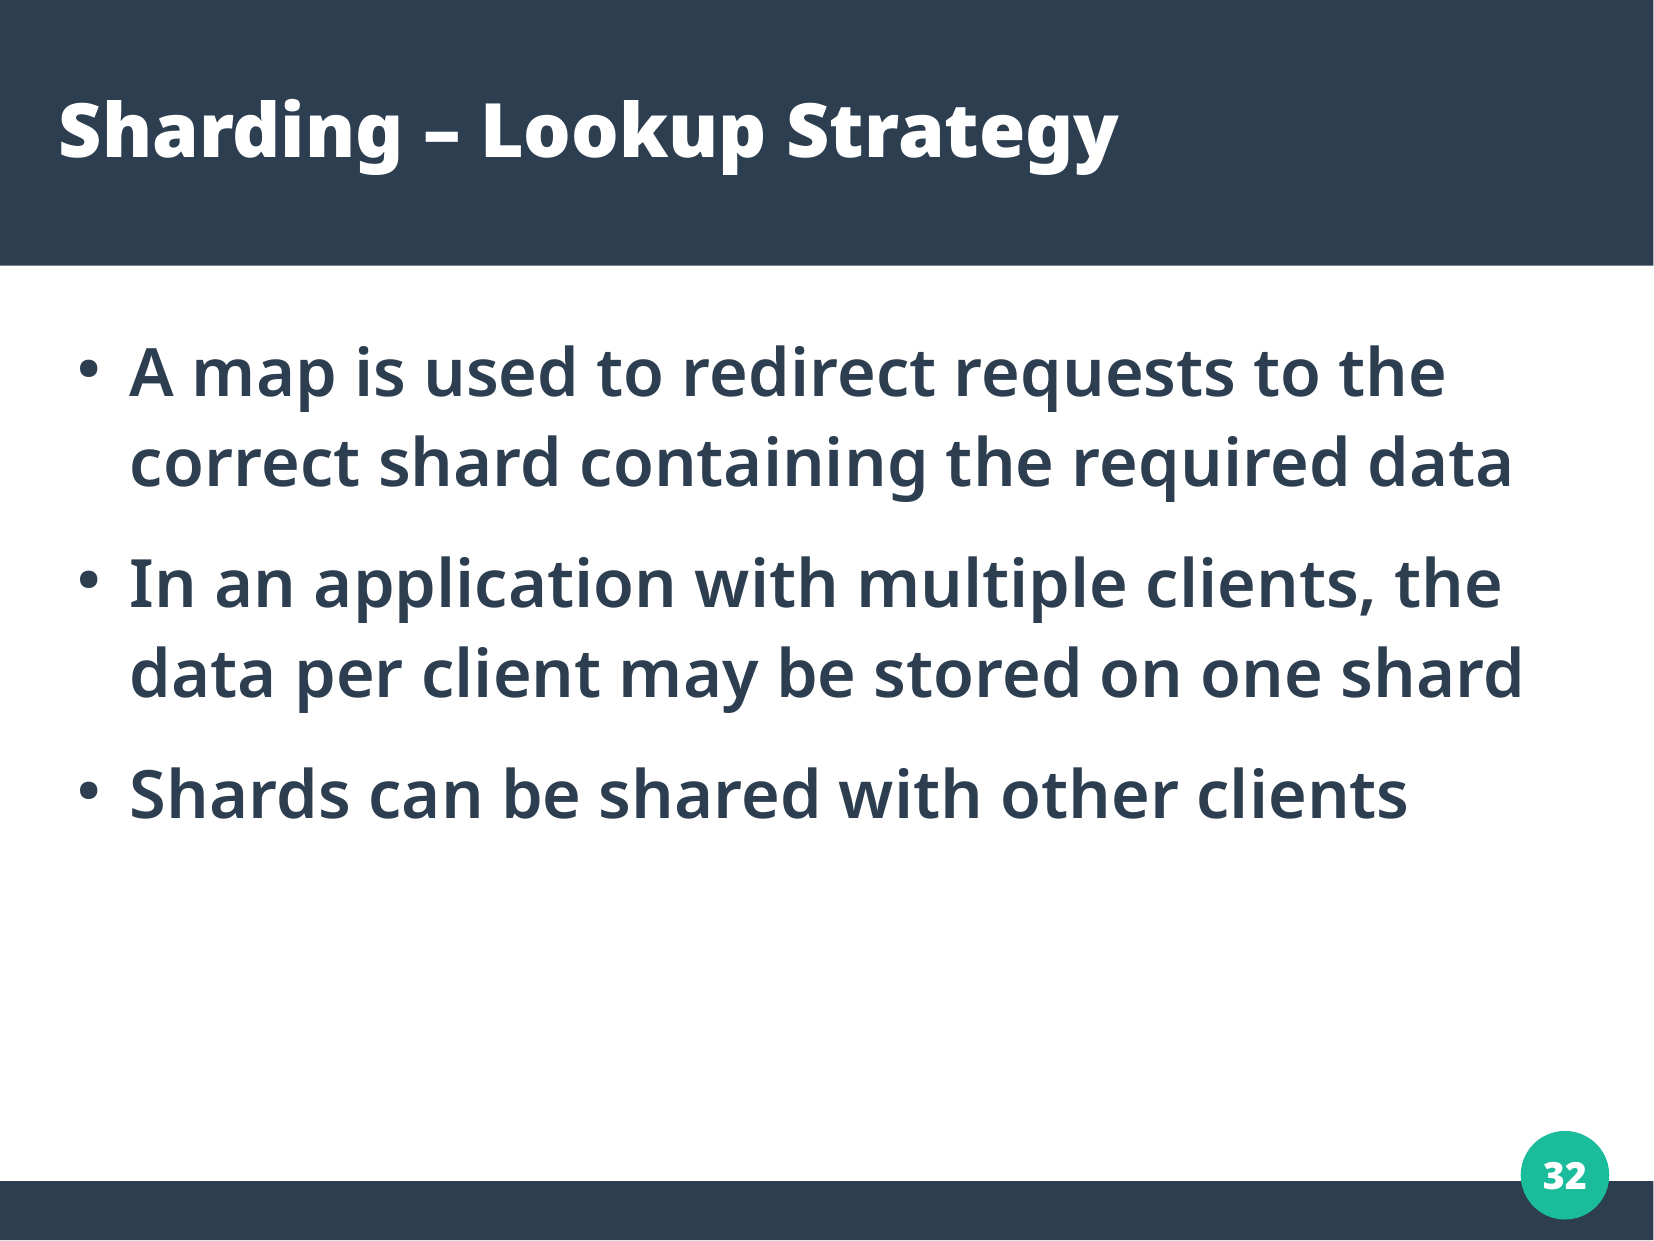

# Sharding – Lookup Strategy
A map is used to redirect requests to the correct shard containing the required data
In an application with multiple clients, the data per client may be stored on one shard
Shards can be shared with other clients
32